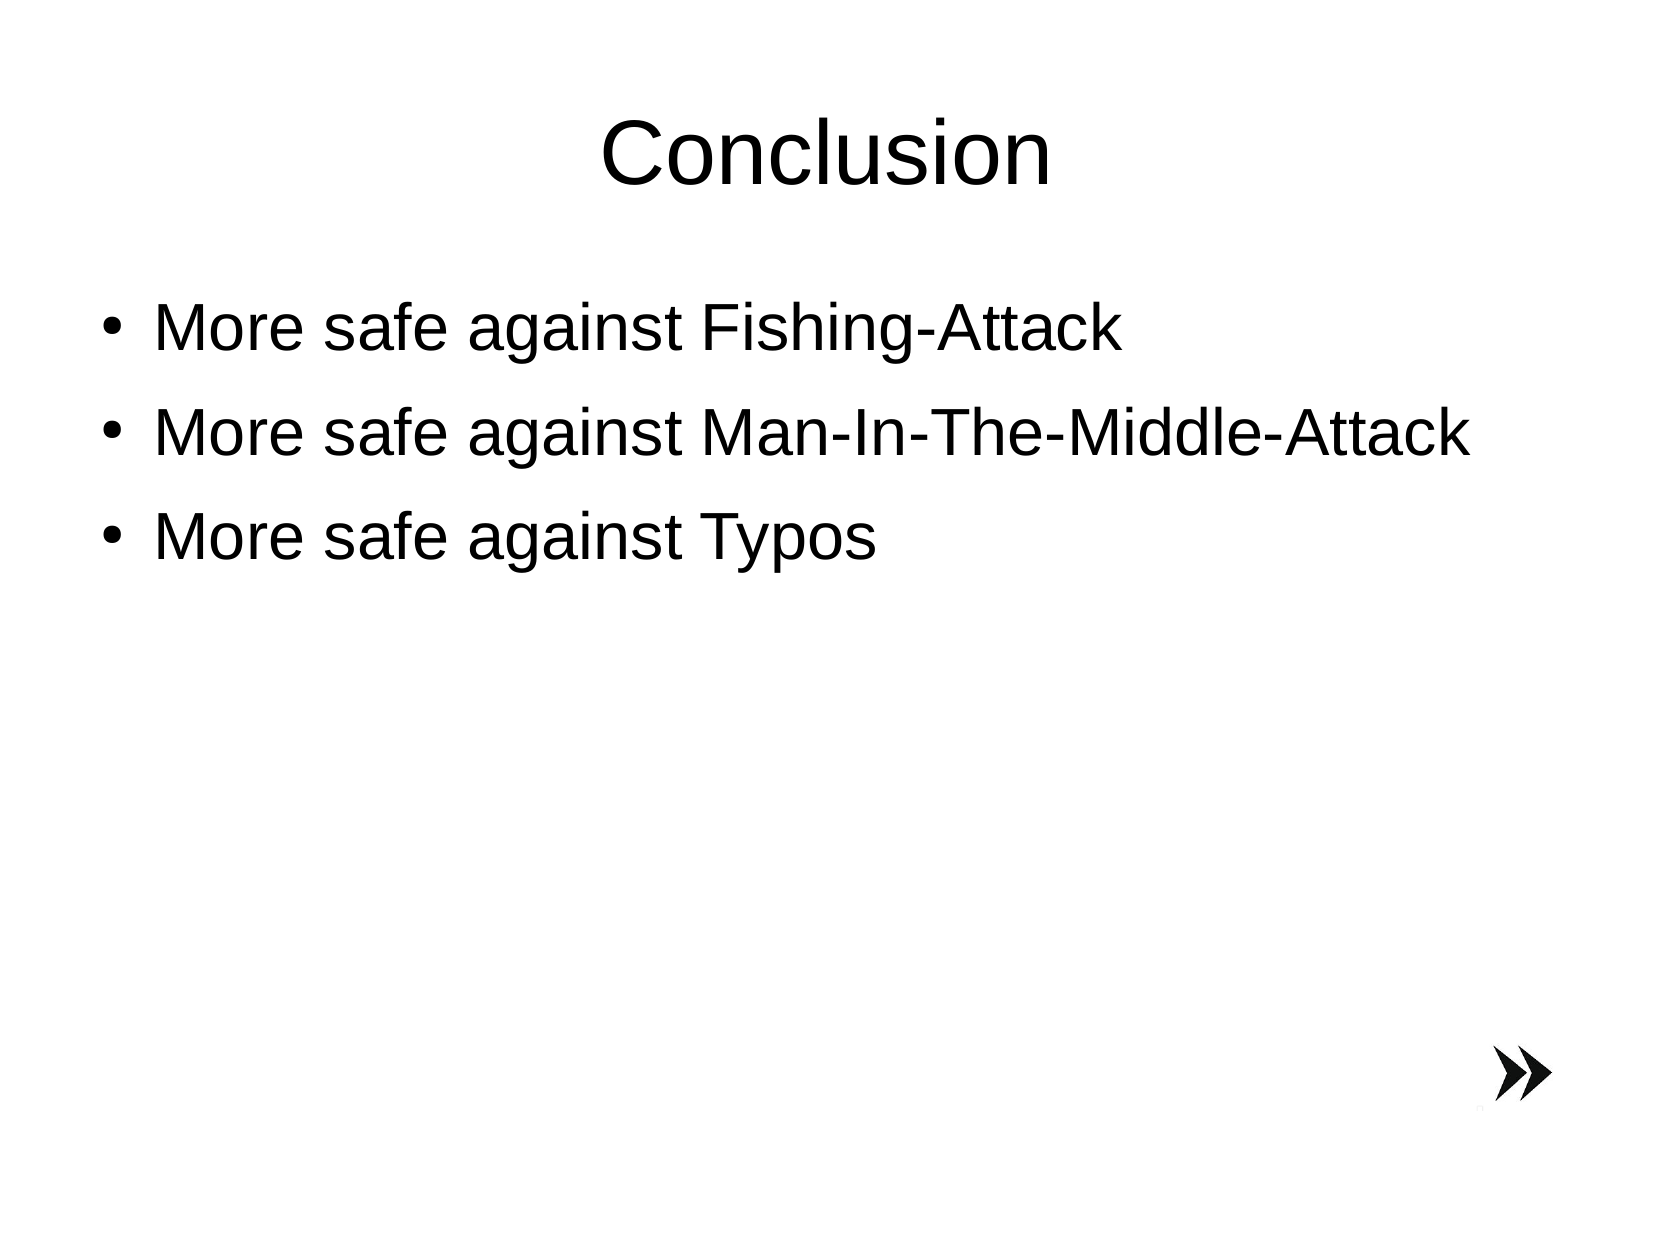

# Conclusion
More safe against Fishing-Attack
More safe against Man-In-The-Middle-Attack
More safe against Typos